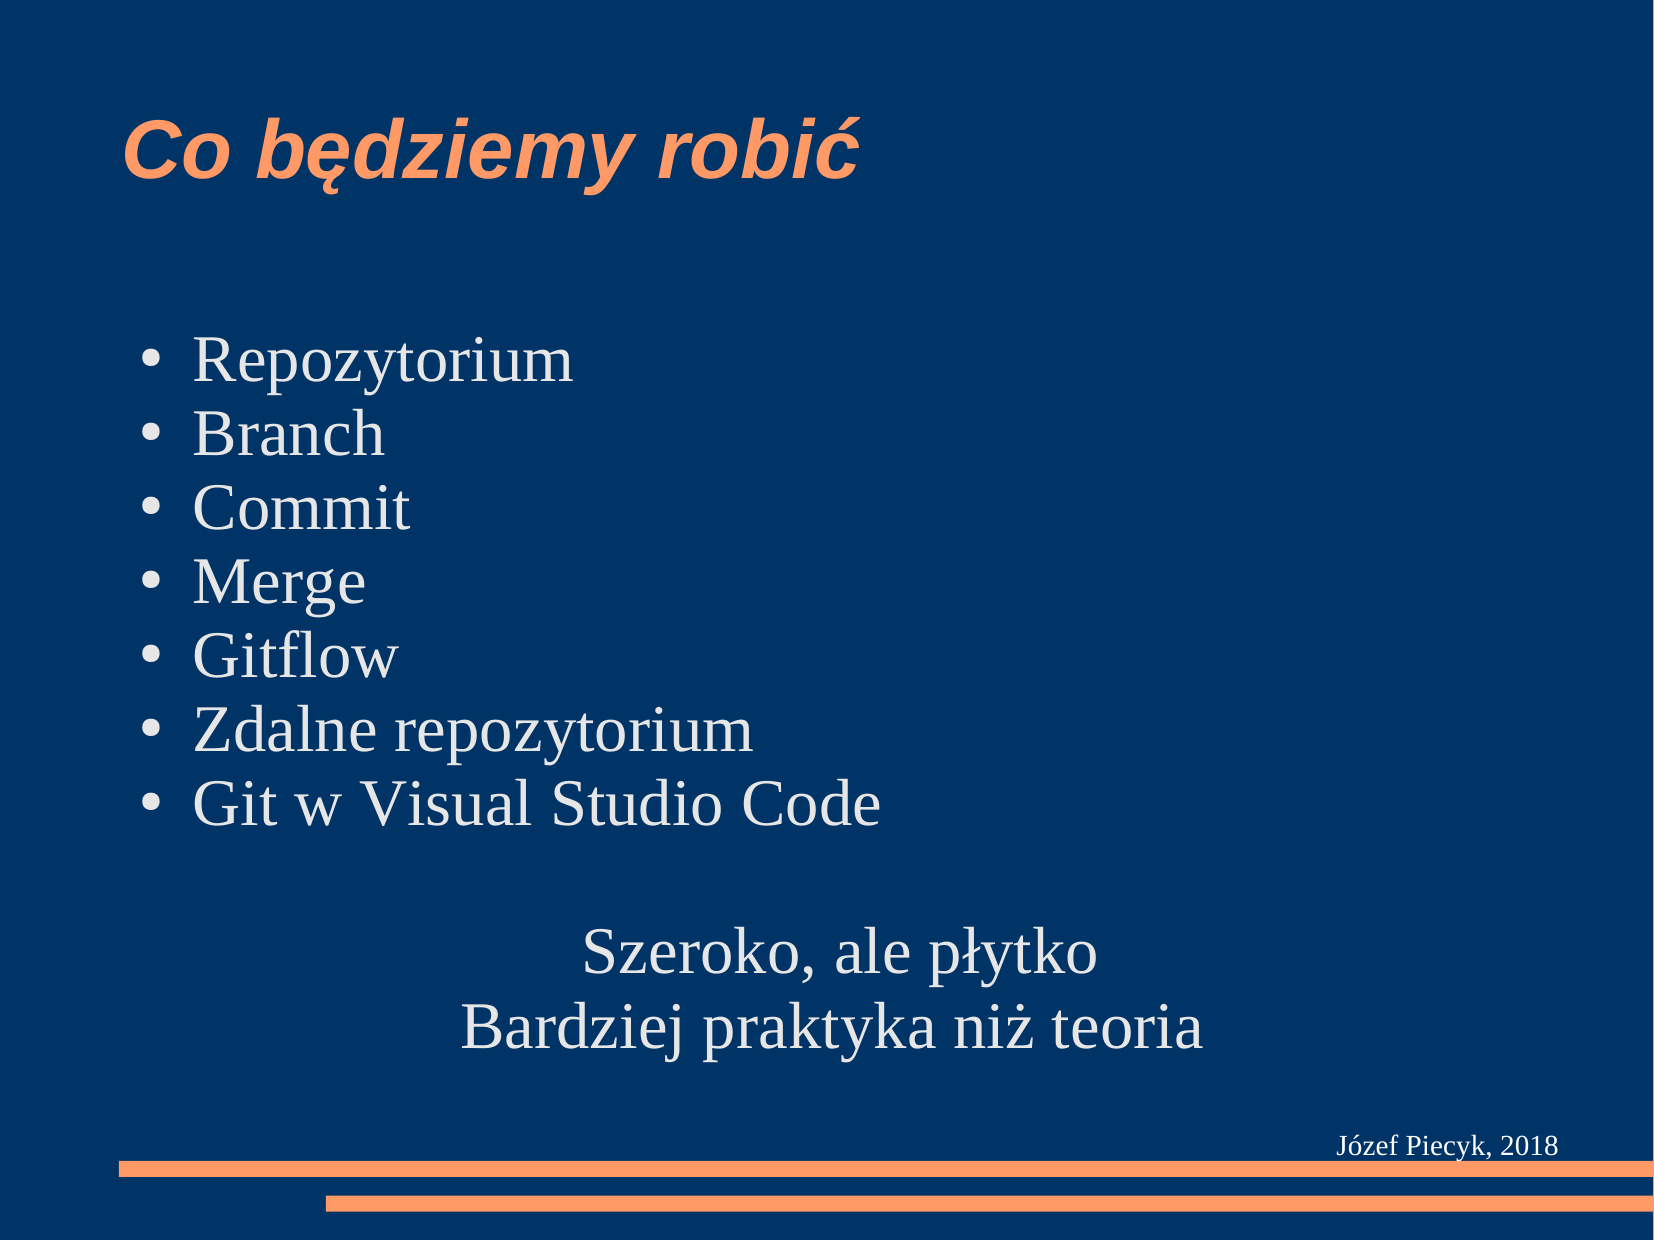

# Co będziemy robić
Repozytorium
Branch
Commit
Merge
Gitflow
Zdalne repozytorium
Git w Visual Studio Code
Szeroko, ale płytko
Bardziej praktyka niż teoria